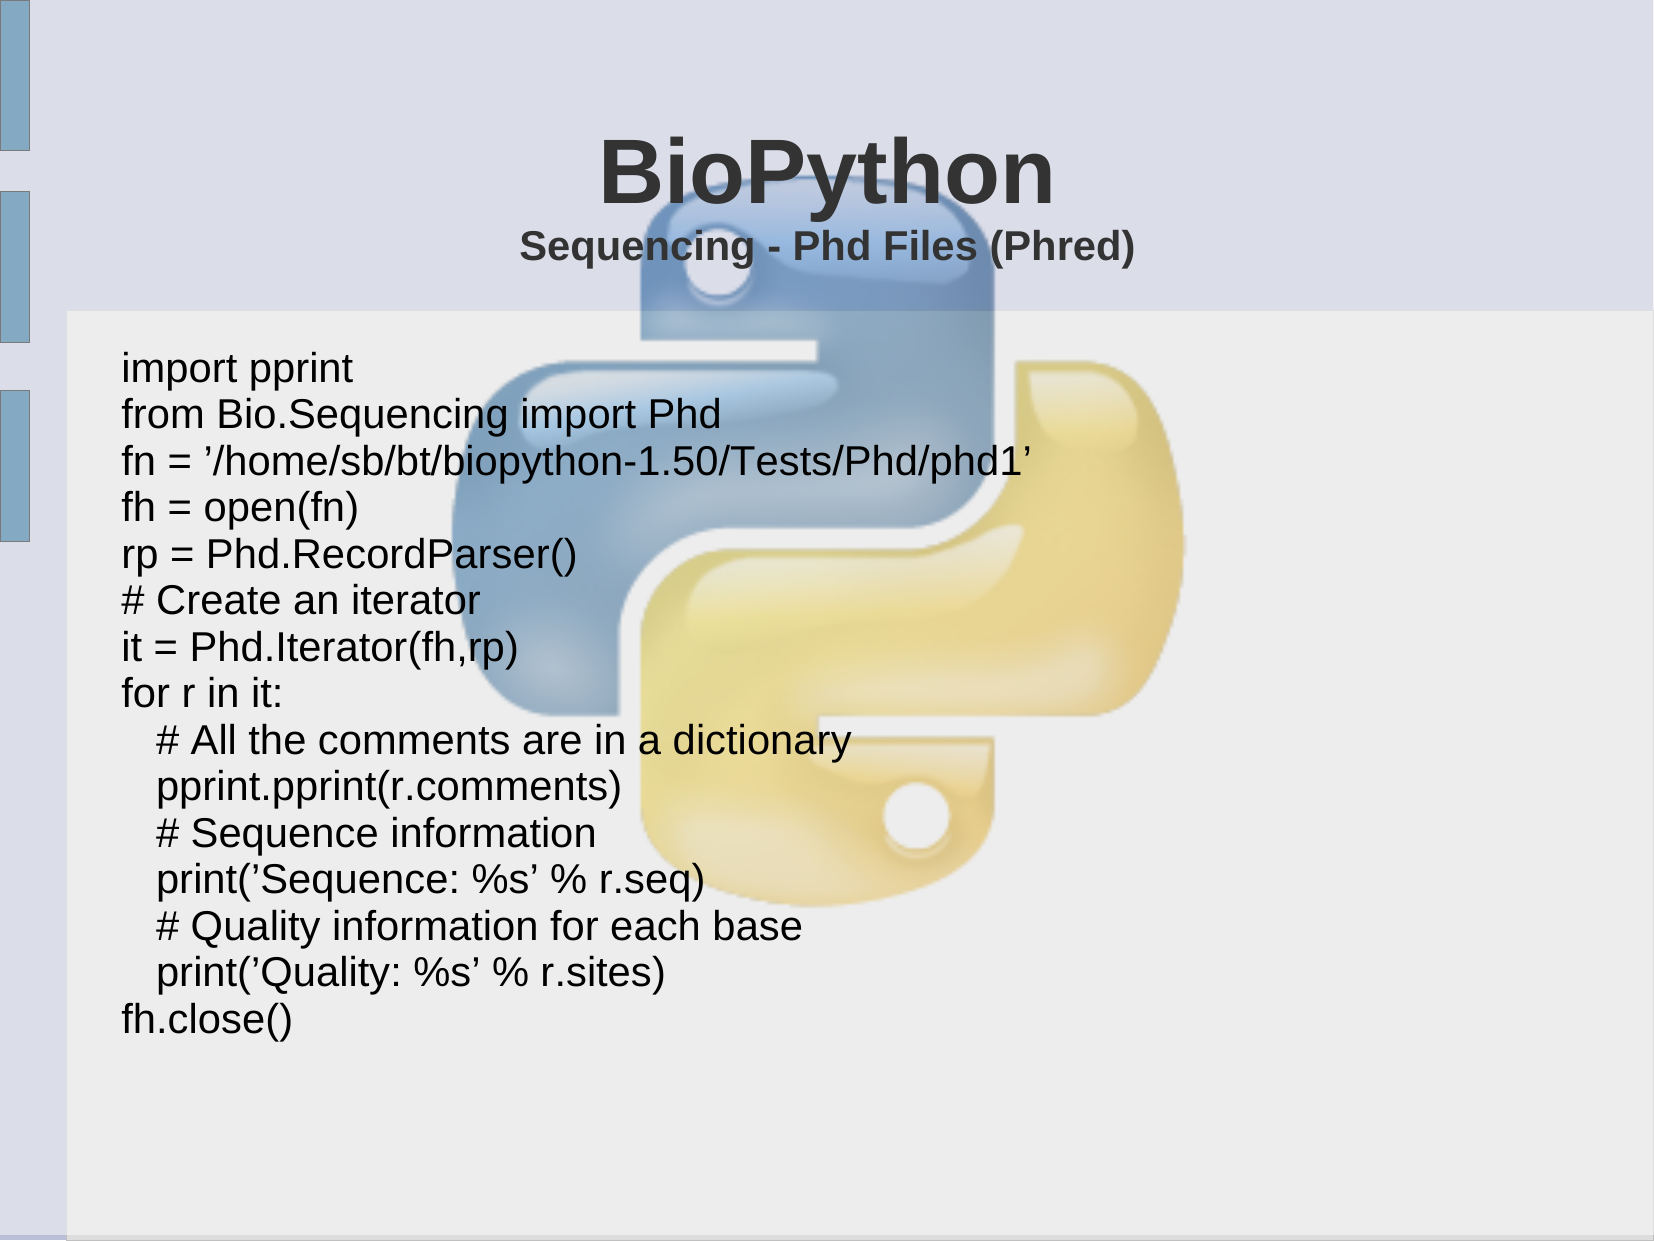

# BioPython Sequencing - Phd Files (Phred)
import pprint
from Bio.Sequencing import Phd
fn = ’/home/sb/bt/biopython-1.50/Tests/Phd/phd1’
fh = open(fn)
rp = Phd.RecordParser()
# Create an iterator
it = Phd.Iterator(fh,rp)
for r in it:
 # All the comments are in a dictionary
 pprint.pprint(r.comments)
 # Sequence information
 print(’Sequence: %s’ % r.seq)
 # Quality information for each base
 print(’Quality: %s’ % r.sites)
fh.close()